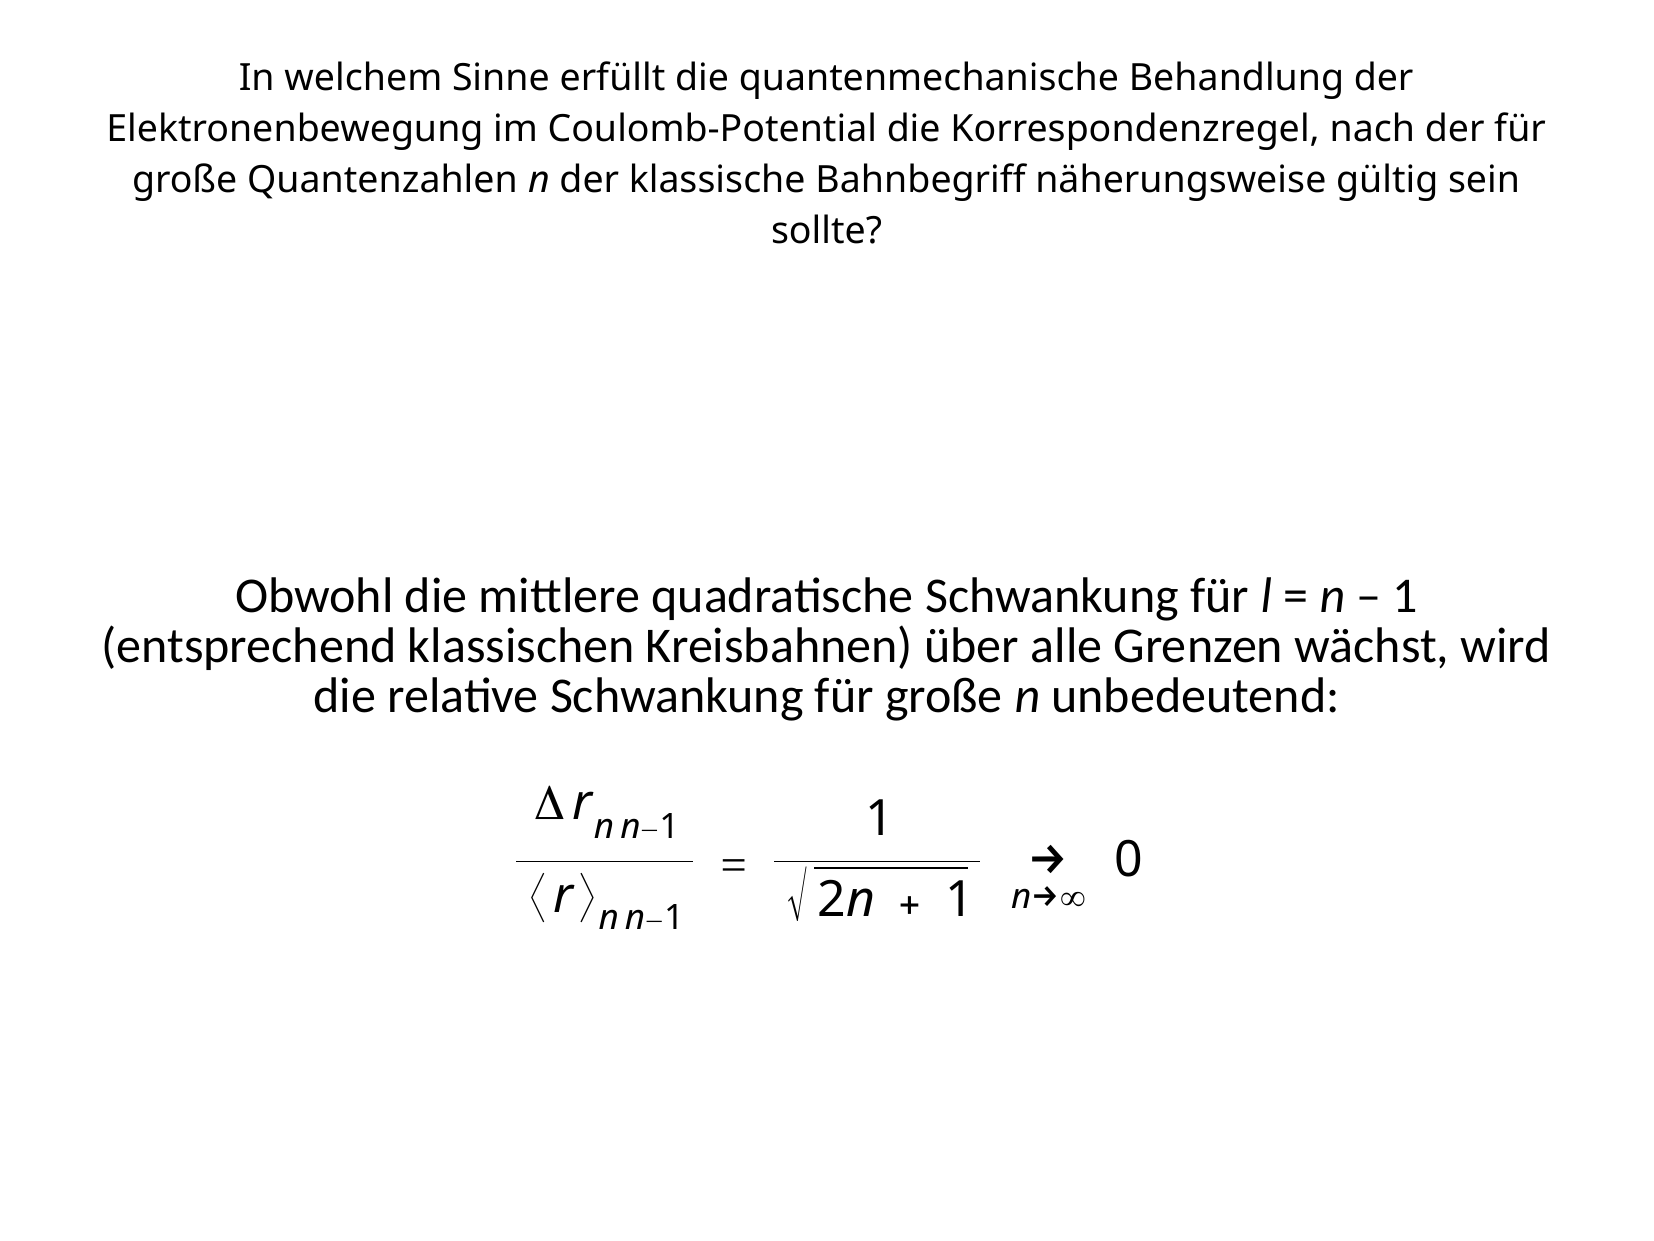

# In welchem Sinne erfüllt die quantenmechanische Behandlung der Elektronenbewegung im Coulomb-Potential die Korrespondenzregel, nach der für große Quantenzahlen n der klassische Bahnbegriff näherungsweise gültig sein sollte?
Obwohl die mittlere quadratische Schwankung für l = n – 1 (entsprechend klassischen Kreisbahnen) über alle Grenzen wächst, wird die relative Schwankung für große n unbedeutend: